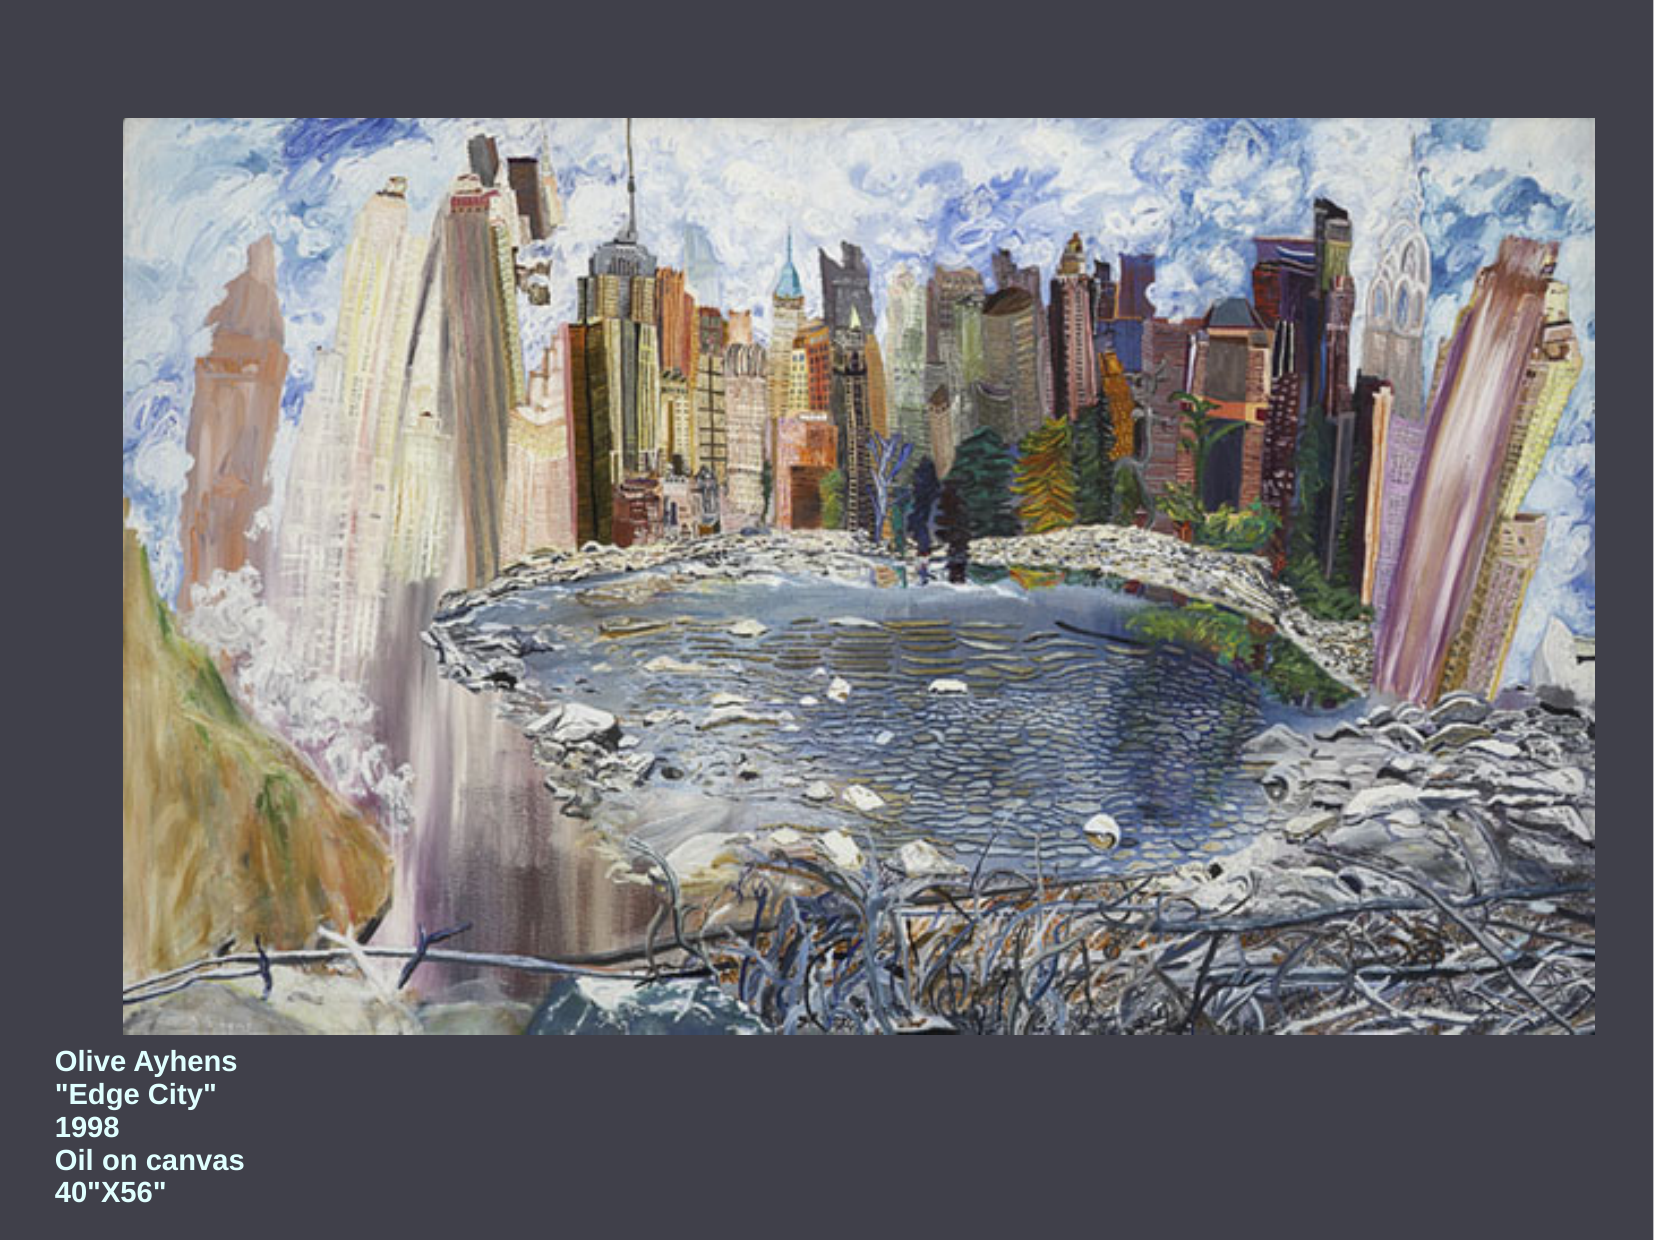

#
Olive Ayhens
"Edge City"
1998
Oil on canvas
40"X56"